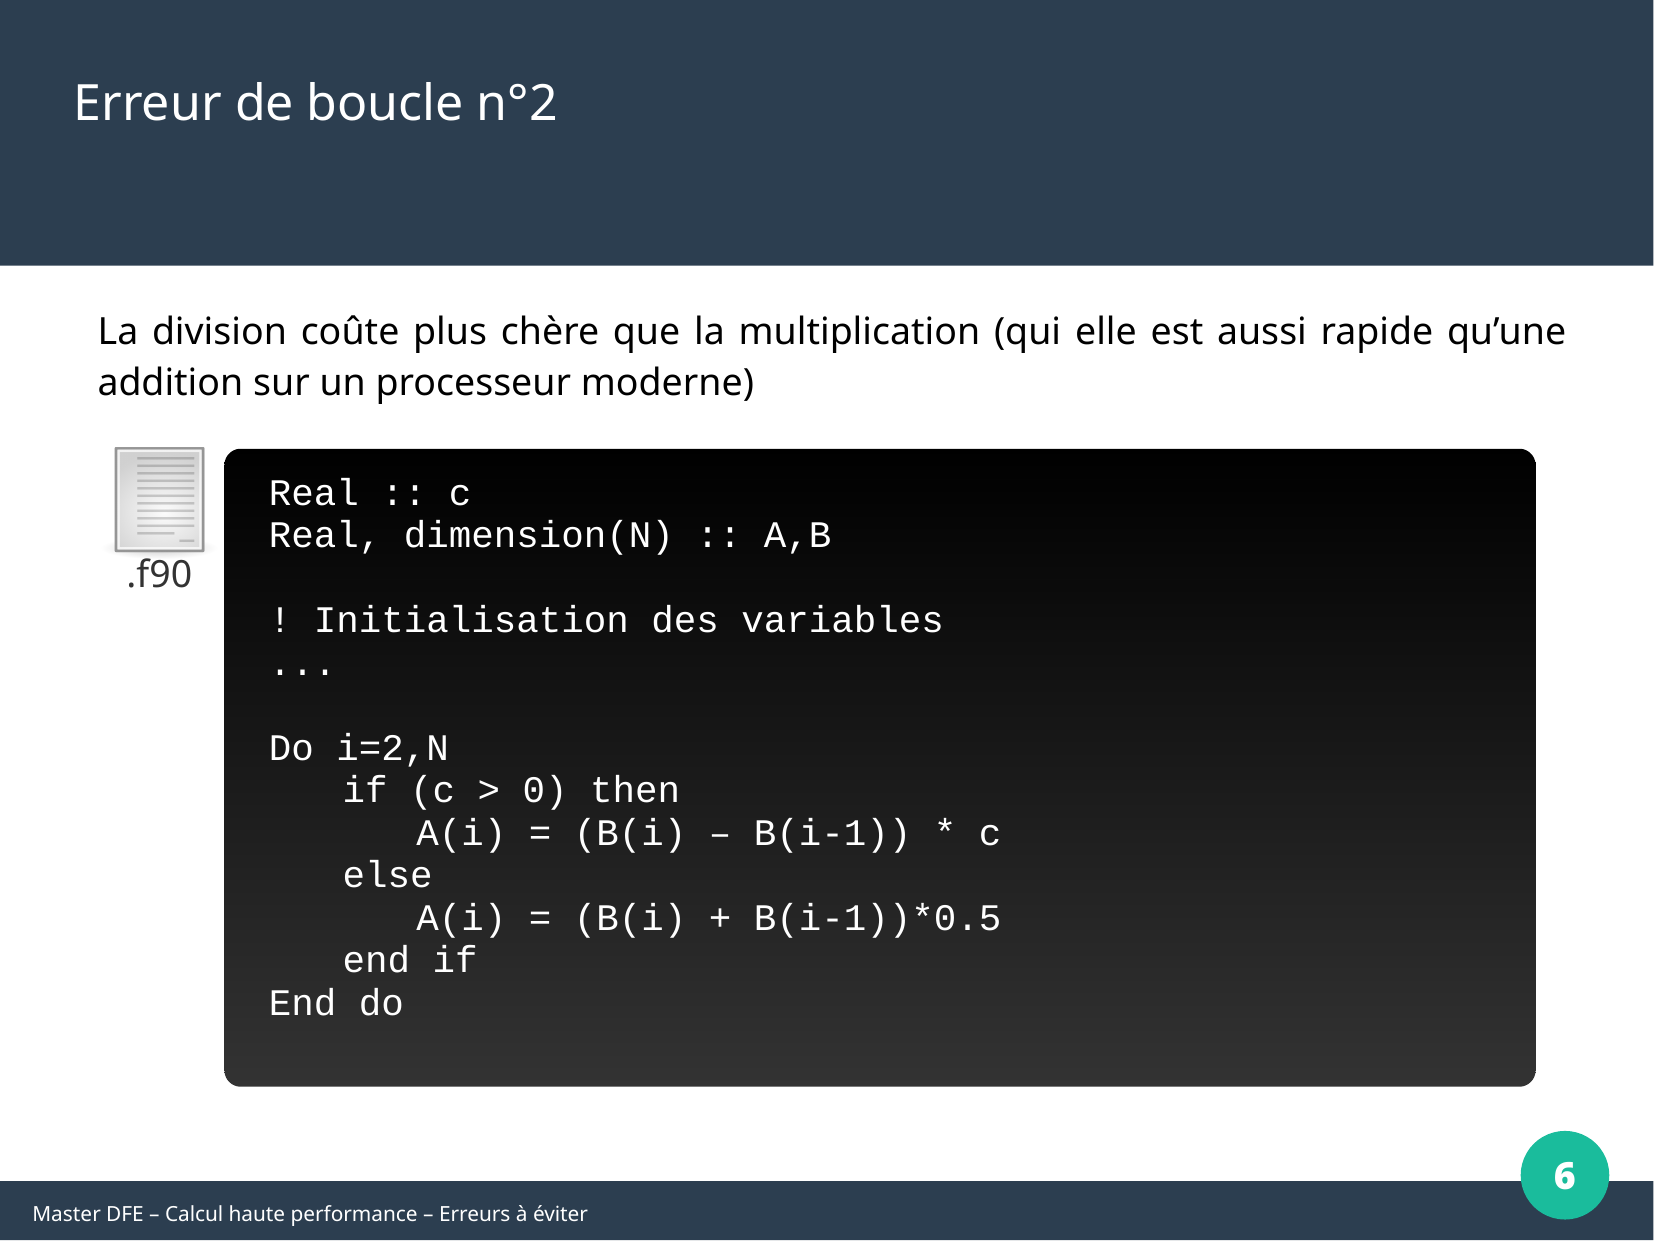

Erreur de boucle n°2
La division coûte plus chère que la multiplication (qui elle est aussi rapide qu’une addition sur un processeur moderne)
Real :: c
Real, dimension(N) :: A,B
! Initialisation des variables
...
Do i=2,N
	if (c > 0) then
		A(i) = (B(i) – B(i-1)) * c
	else
		A(i) = (B(i) + B(i-1))*0.5
	end if
End do
.f90
6
Master DFE – Calcul haute performance – Erreurs à éviter